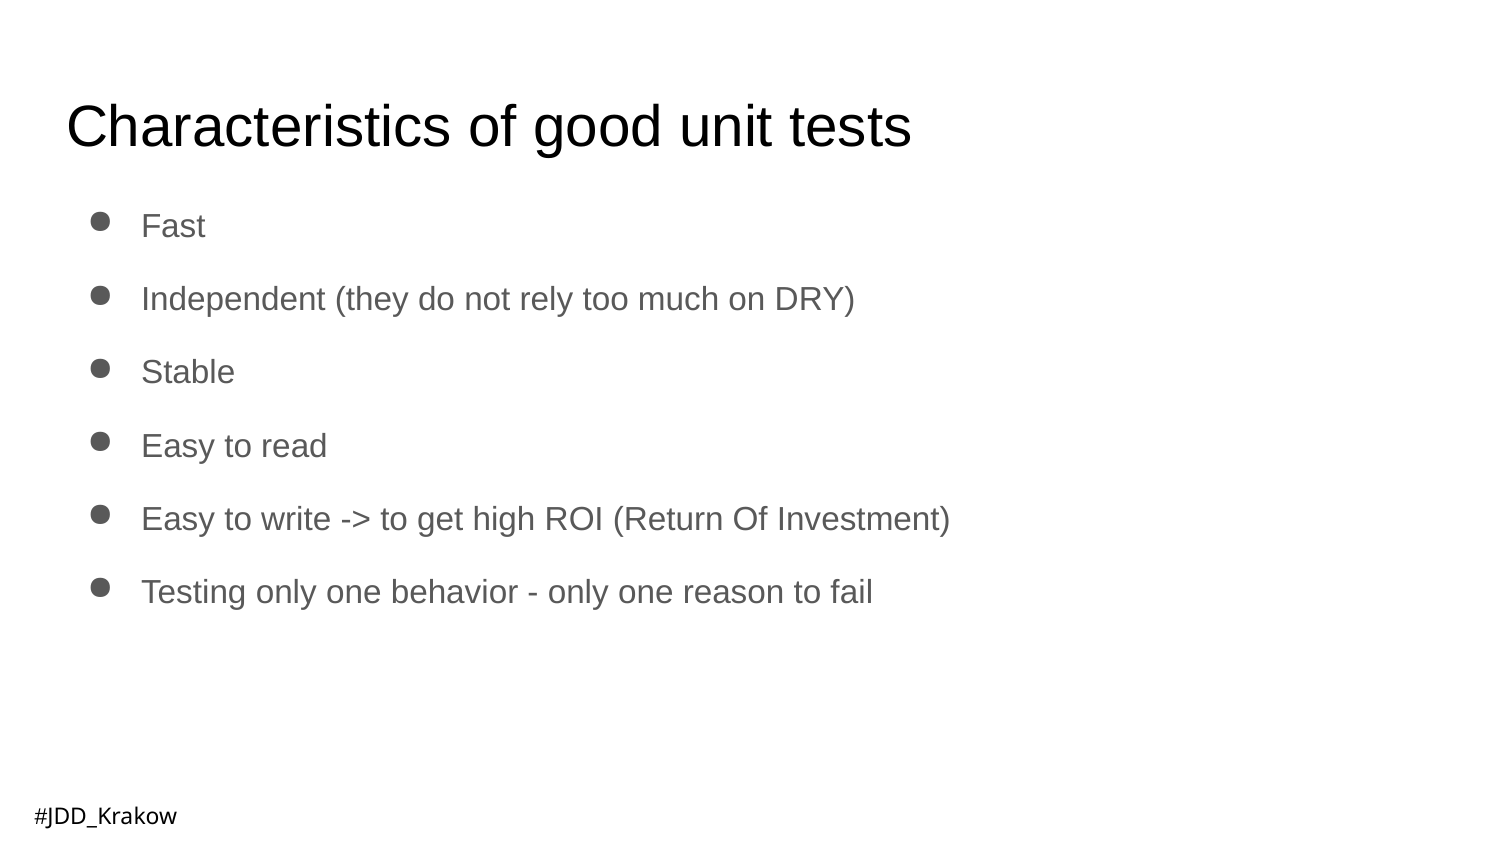

# Characteristics of good unit tests
Fast
Independent (they do not rely too much on DRY)
Stable
Easy to read
Easy to write -> to get high ROI (Return Of Investment)
Testing only one behavior - only one reason to fail
 #JDD_Krakow